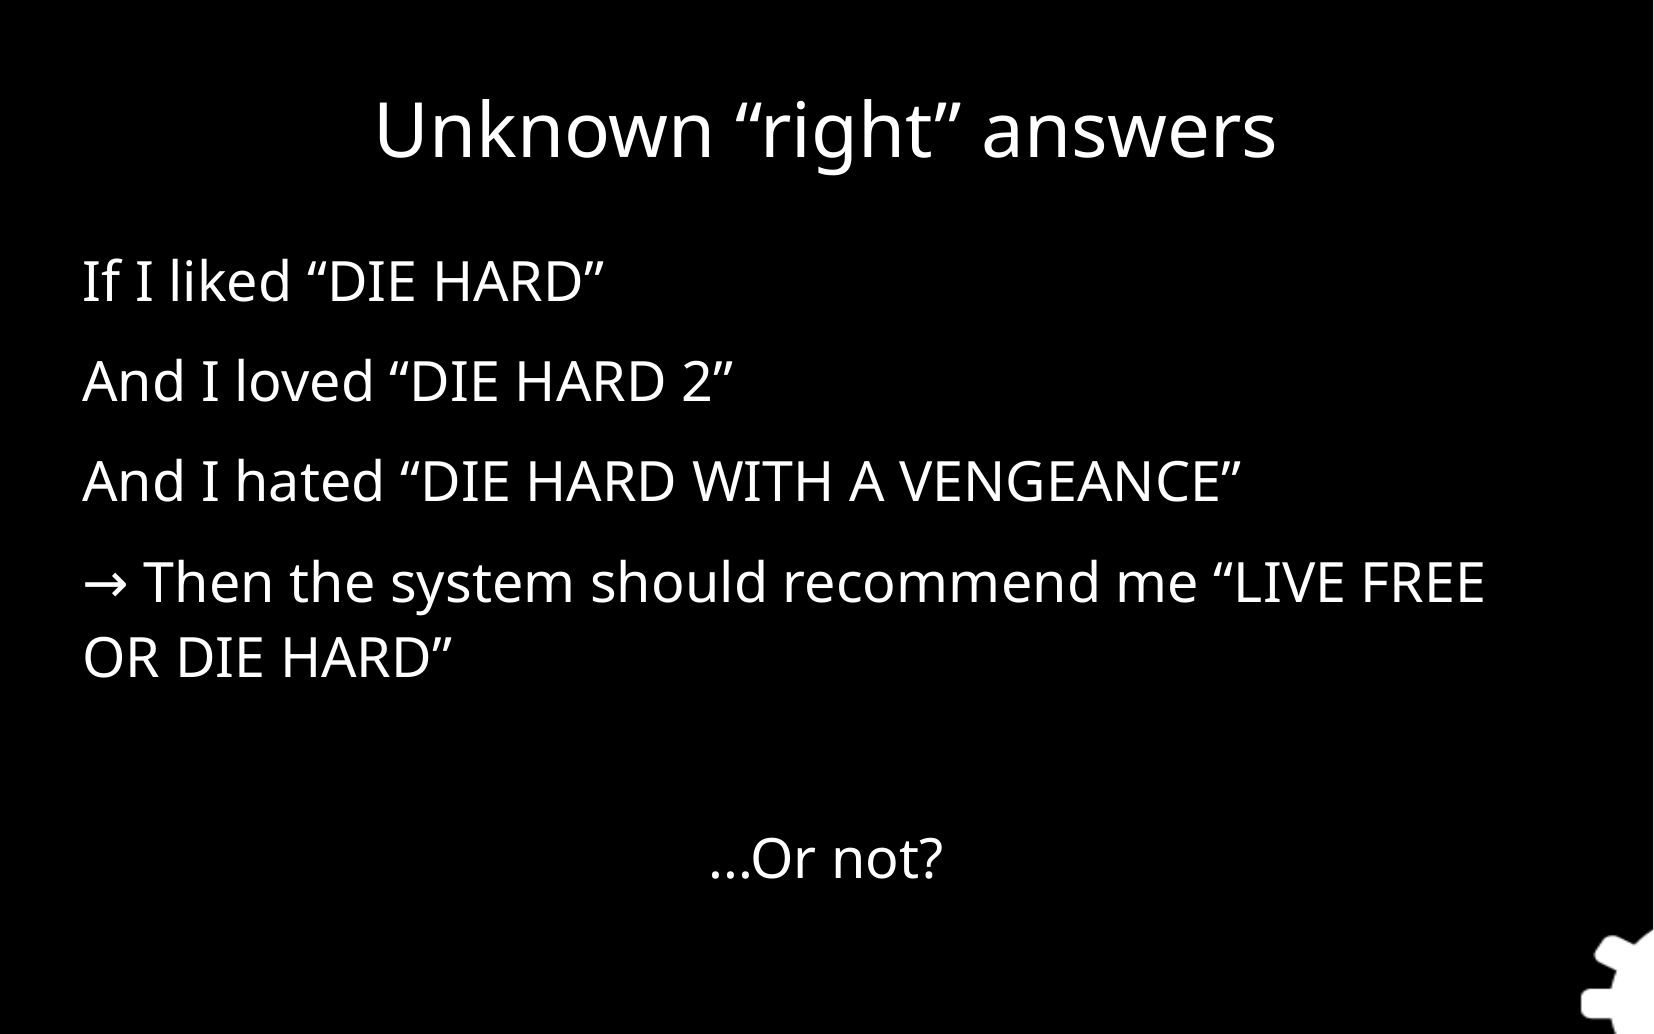

# Unknown “right” answers
If I liked “DIE HARD”
And I loved “DIE HARD 2”
And I hated “DIE HARD WITH A VENGEANCE”
→ Then the system should recommend me “LIVE FREE OR DIE HARD”
...Or not?